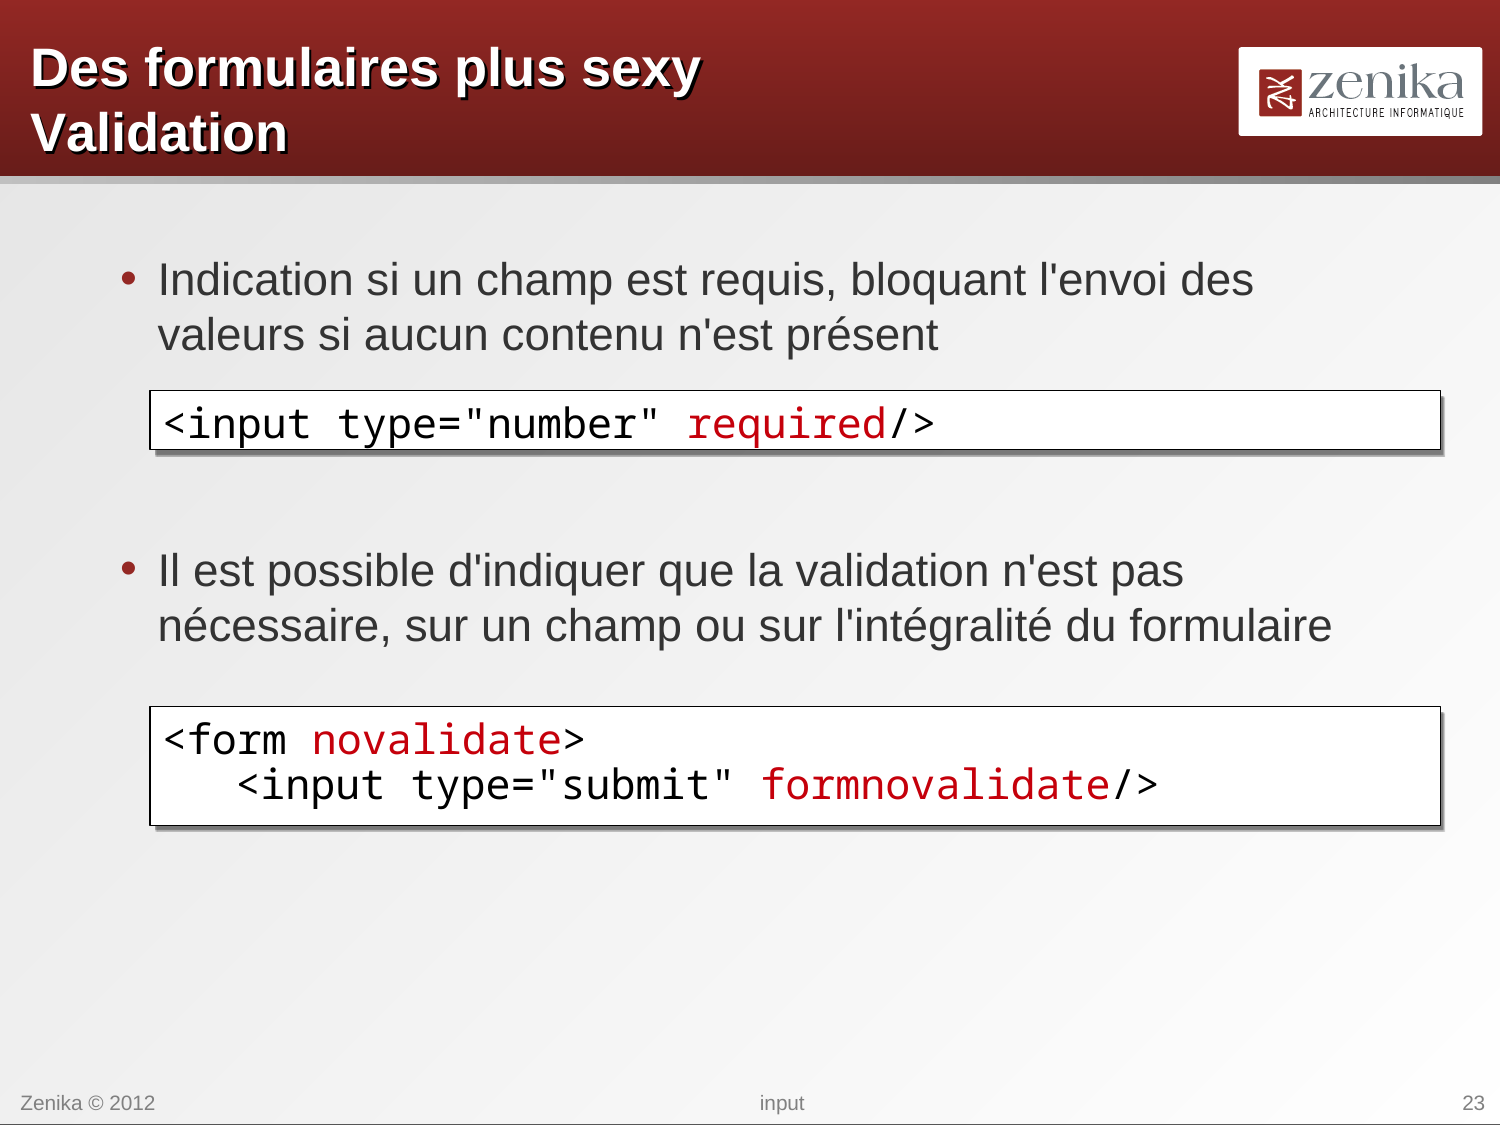

# Des formulaires plus sexy Validation
Indication si un champ est requis, bloquant l'envoi des valeurs si aucun contenu n'est présent
Il est possible d'indiquer que la validation n'est pas nécessaire, sur un champ ou sur l'intégralité du formulaire
<input type="number" required/>
<form novalidate>
	<input type="submit" formnovalidate/>